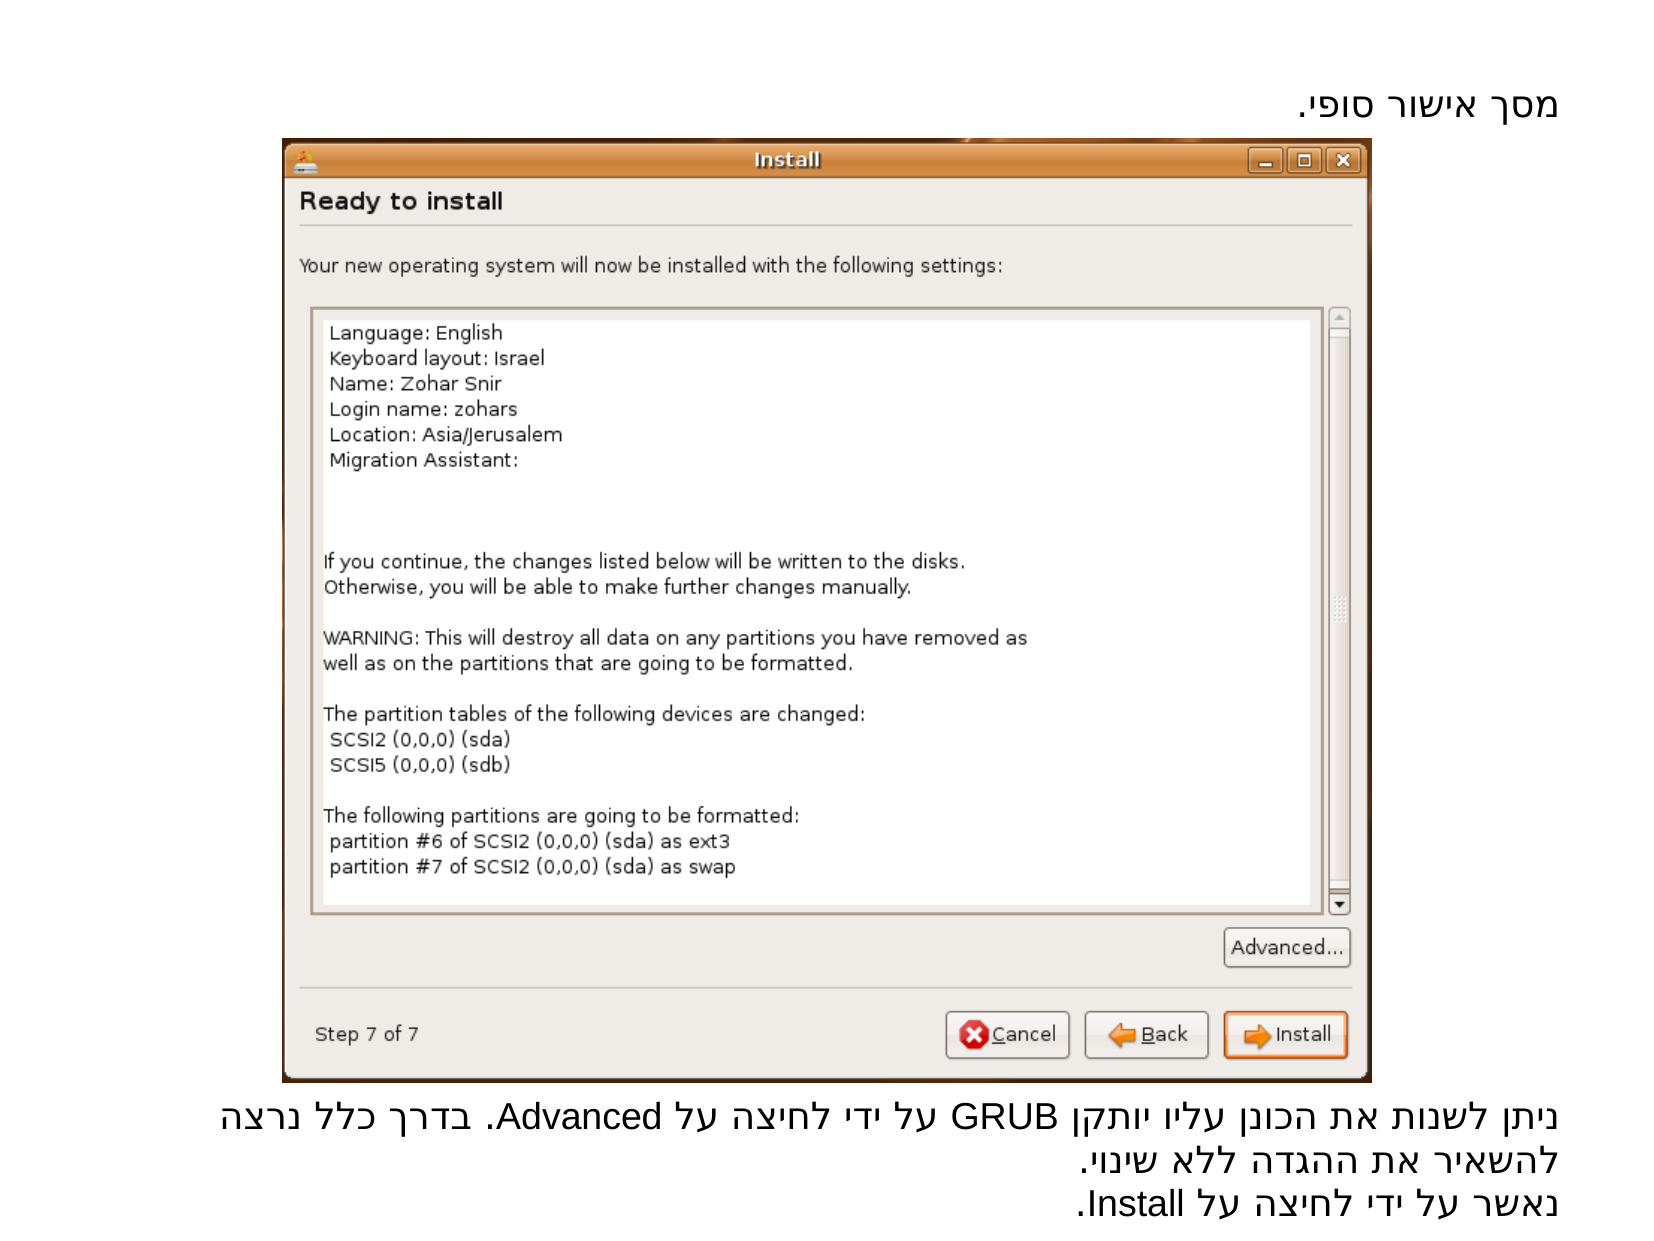

מסך אישור סופי.
ניתן לשנות את הכונן עליו יותקן GRUB על ידי לחיצה על Advanced. בדרך כלל נרצה להשאיר את ההגדה ללא שינוי.
נאשר על ידי לחיצה על Install.